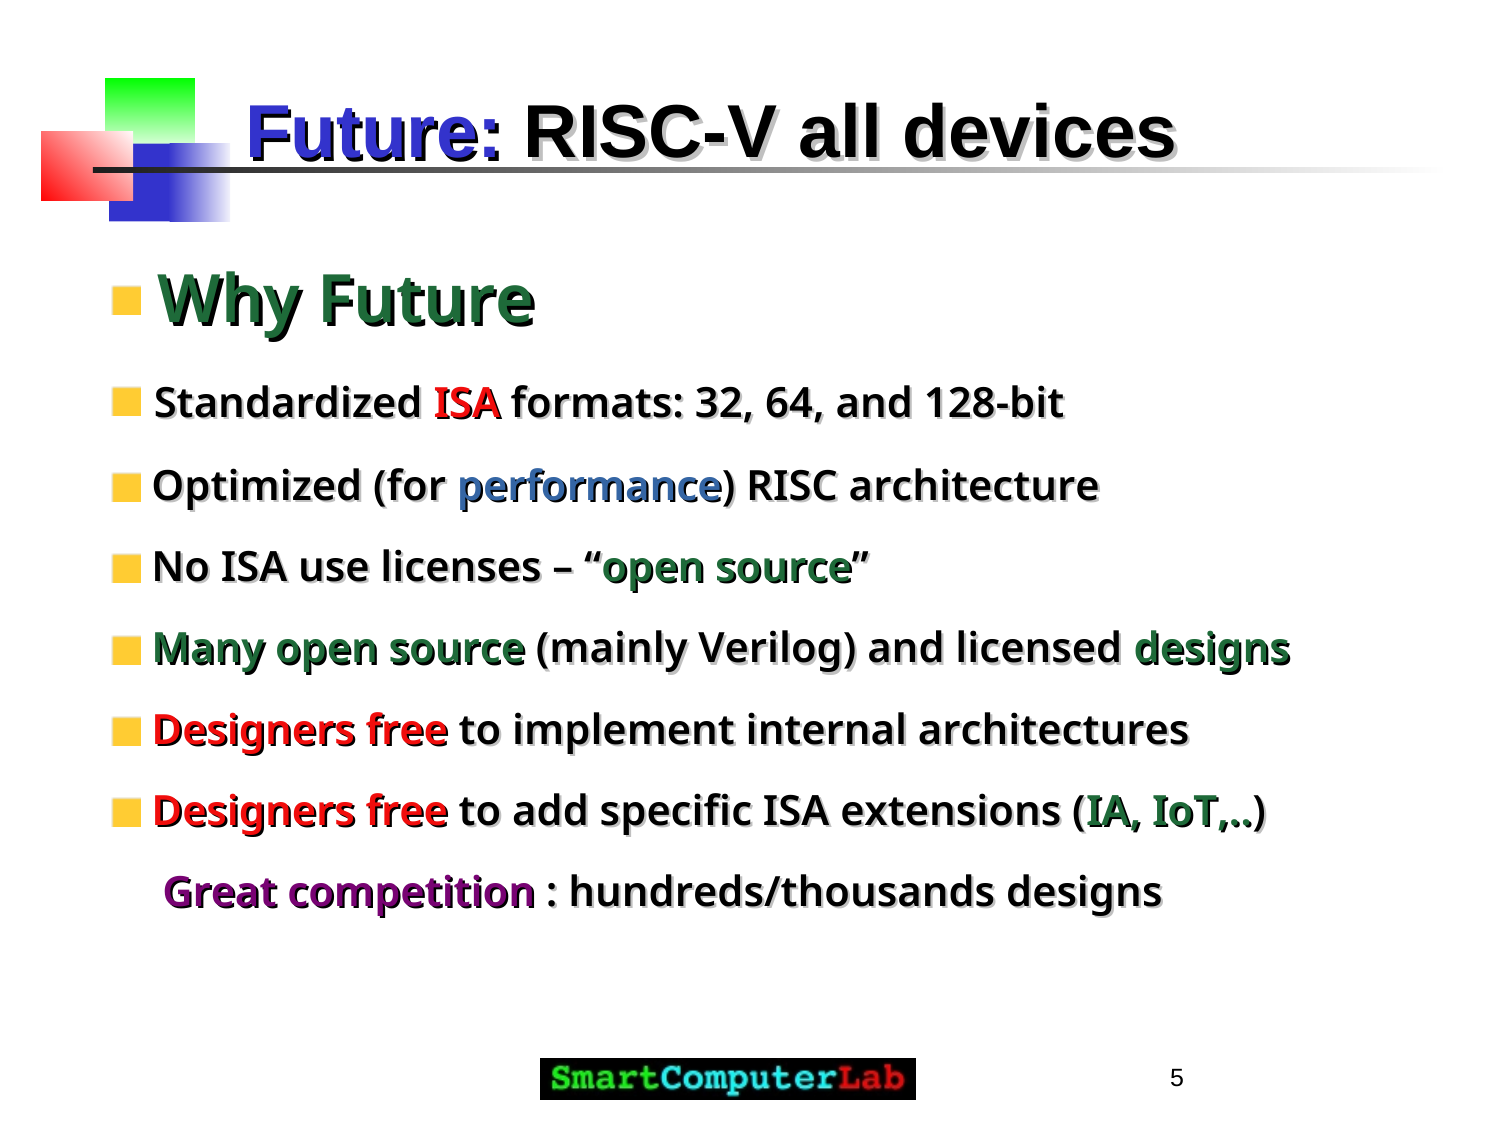

# Future: RISC-V all devices
 Why Future
 Standardized ISA formats: 32, 64, and 128-bit
 Optimized (for performance) RISC architecture
 No ISA use licenses – “open source”
 Many open source (mainly Verilog) and licensed designs
 Designers free to implement internal architectures
 Designers free to add specific ISA extensions (IA, IoT,..)
 Great competition : hundreds/thousands designs
5